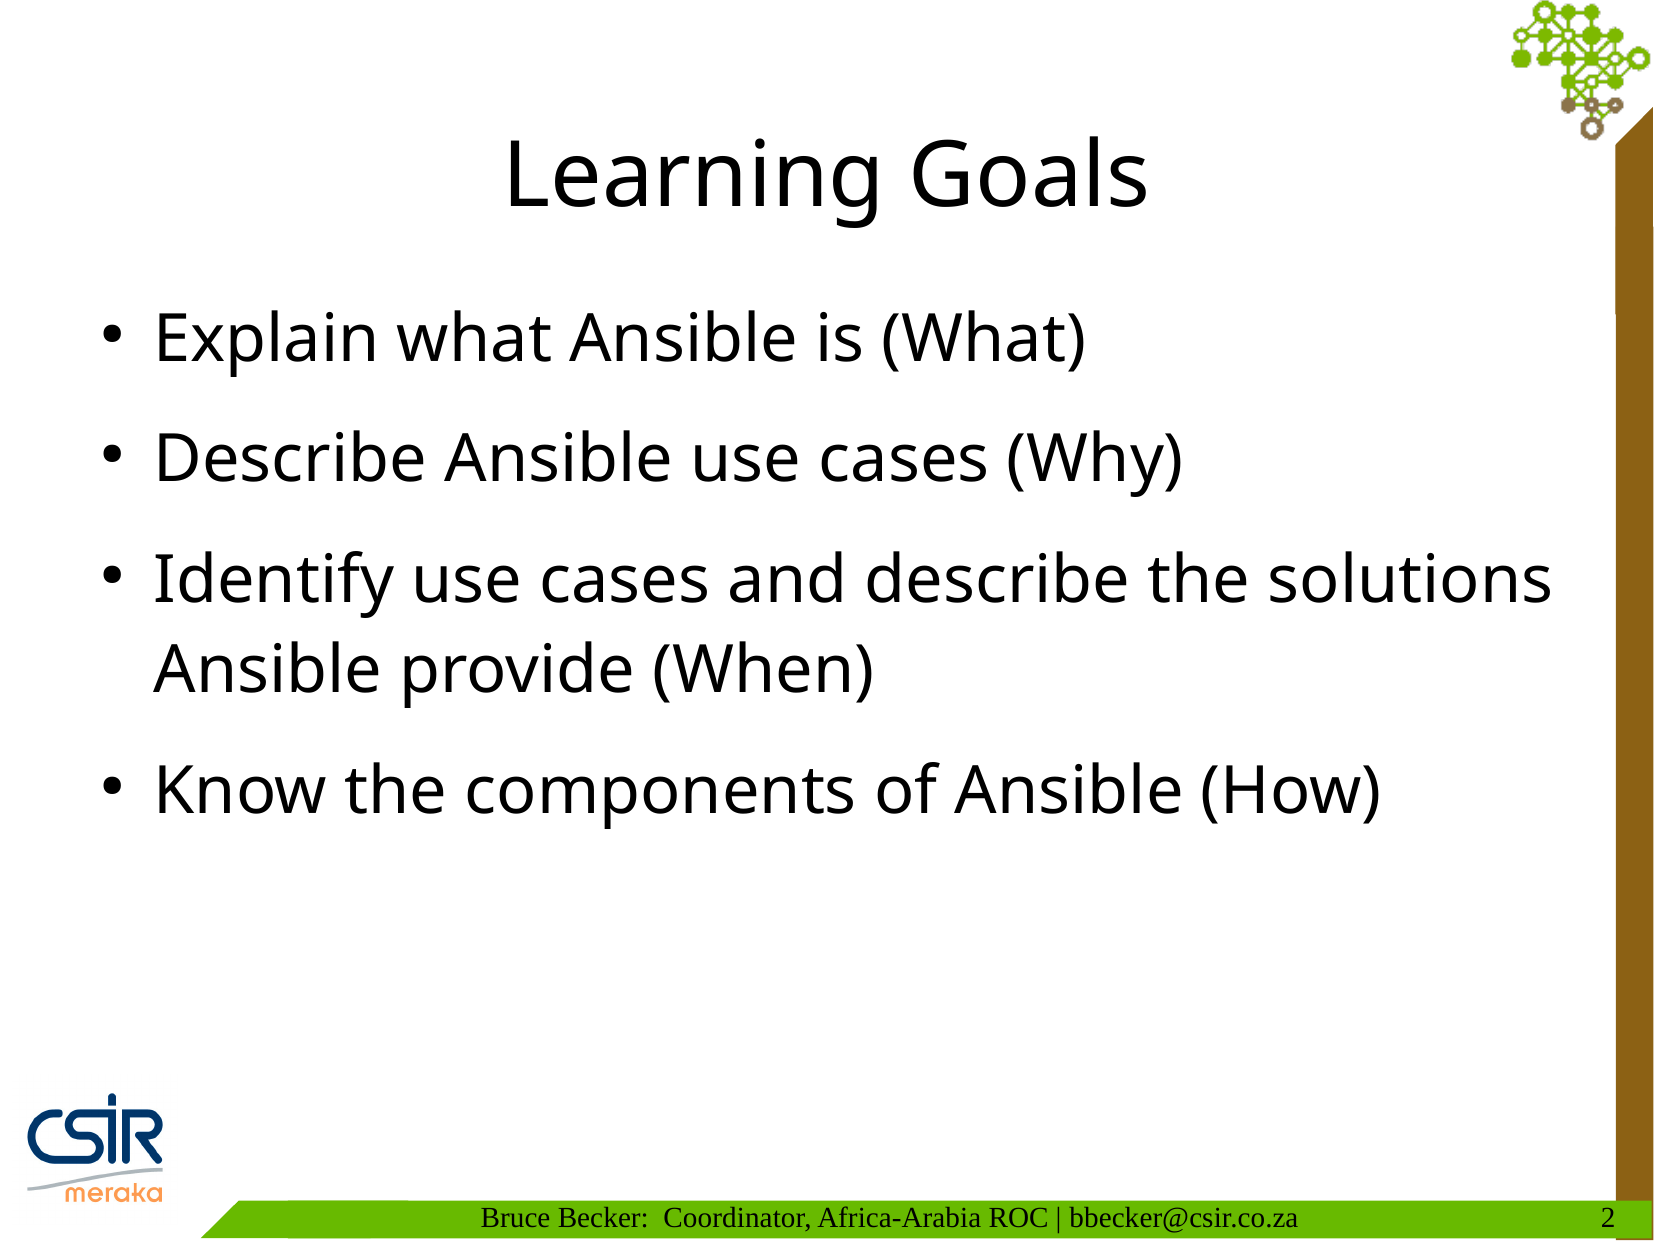

# Learning Goals
Explain what Ansible is (What)
Describe Ansible use cases (Why)
Identify use cases and describe the solutions Ansible provide (When)
Know the components of Ansible (How)
2